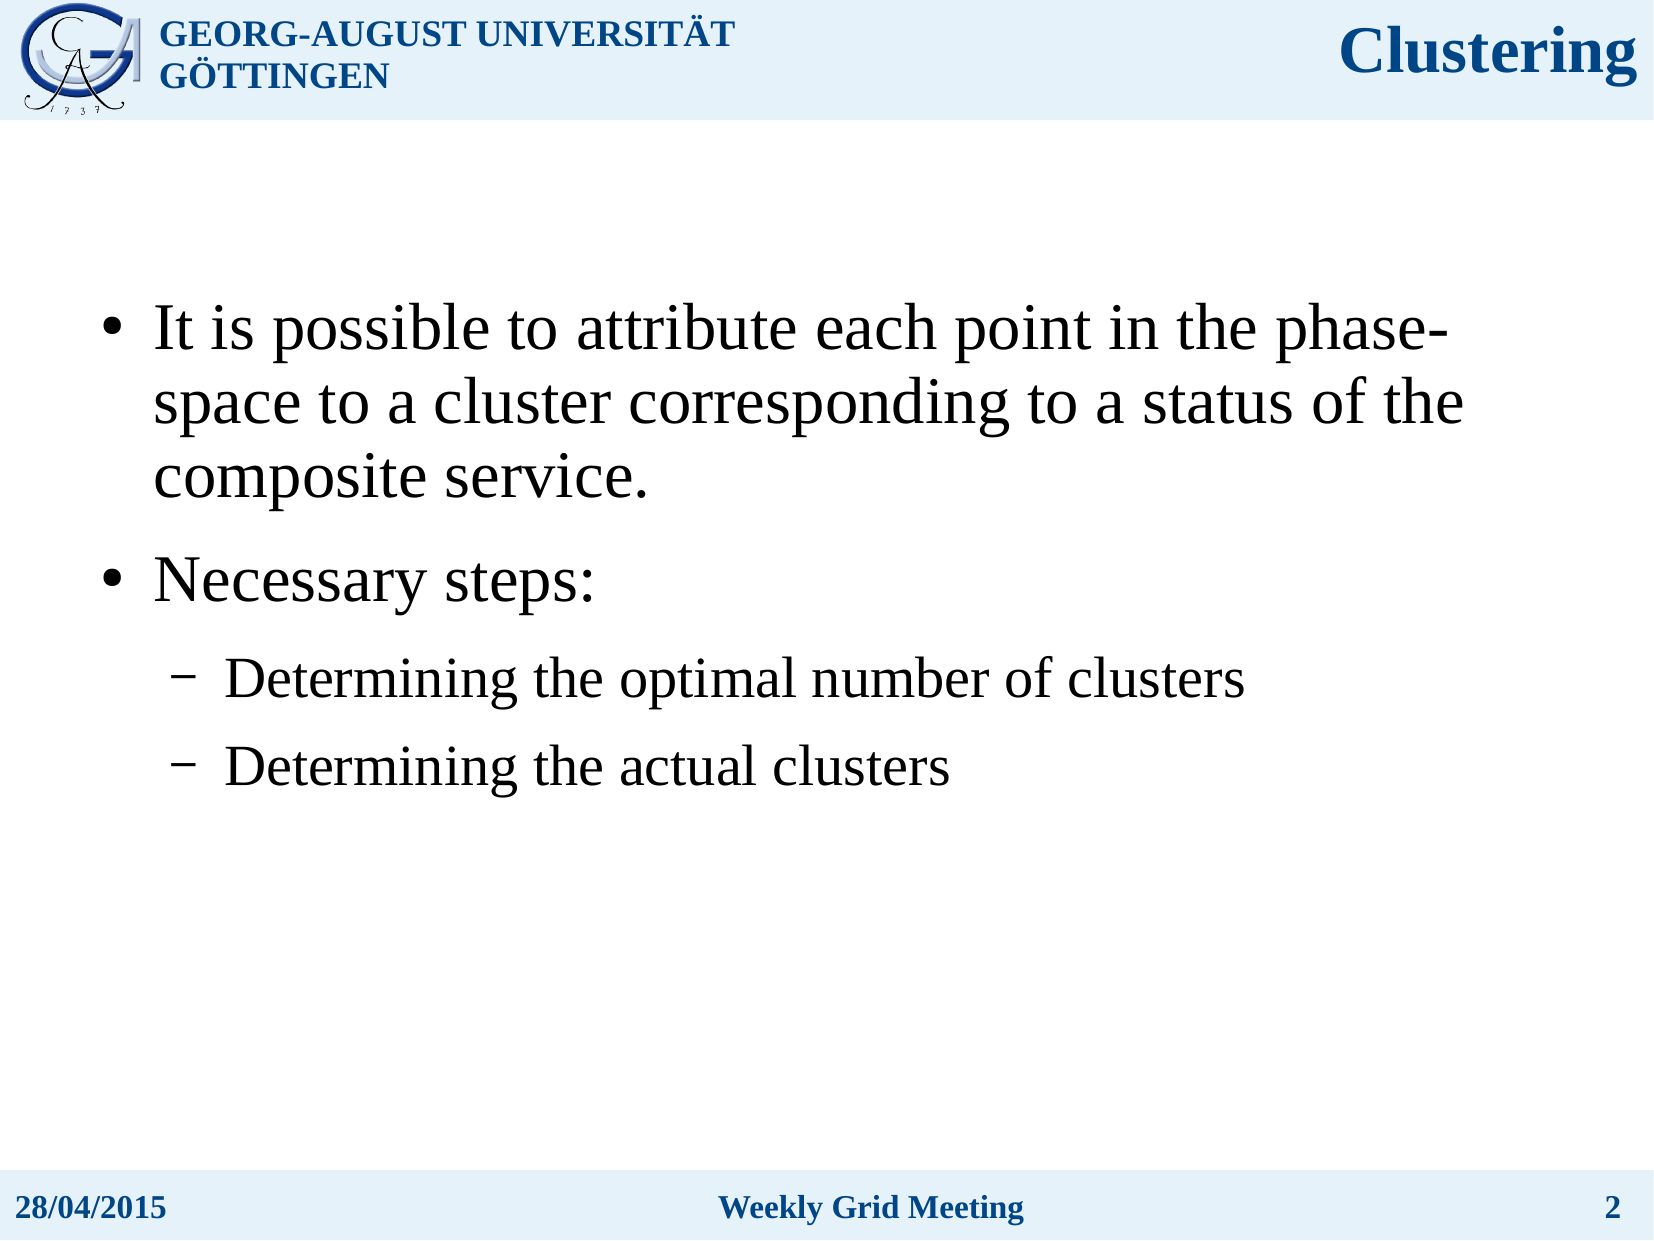

GEORG-AUGUST UNIVERSITÄT GÖTTINGEN
Clustering
# It is possible to attribute each point in the phase-space to a cluster corresponding to a status of the composite service.
Necessary steps:
Determining the optimal number of clusters
Determining the actual clusters
28/04/2015
Weekly Grid Meeting
2